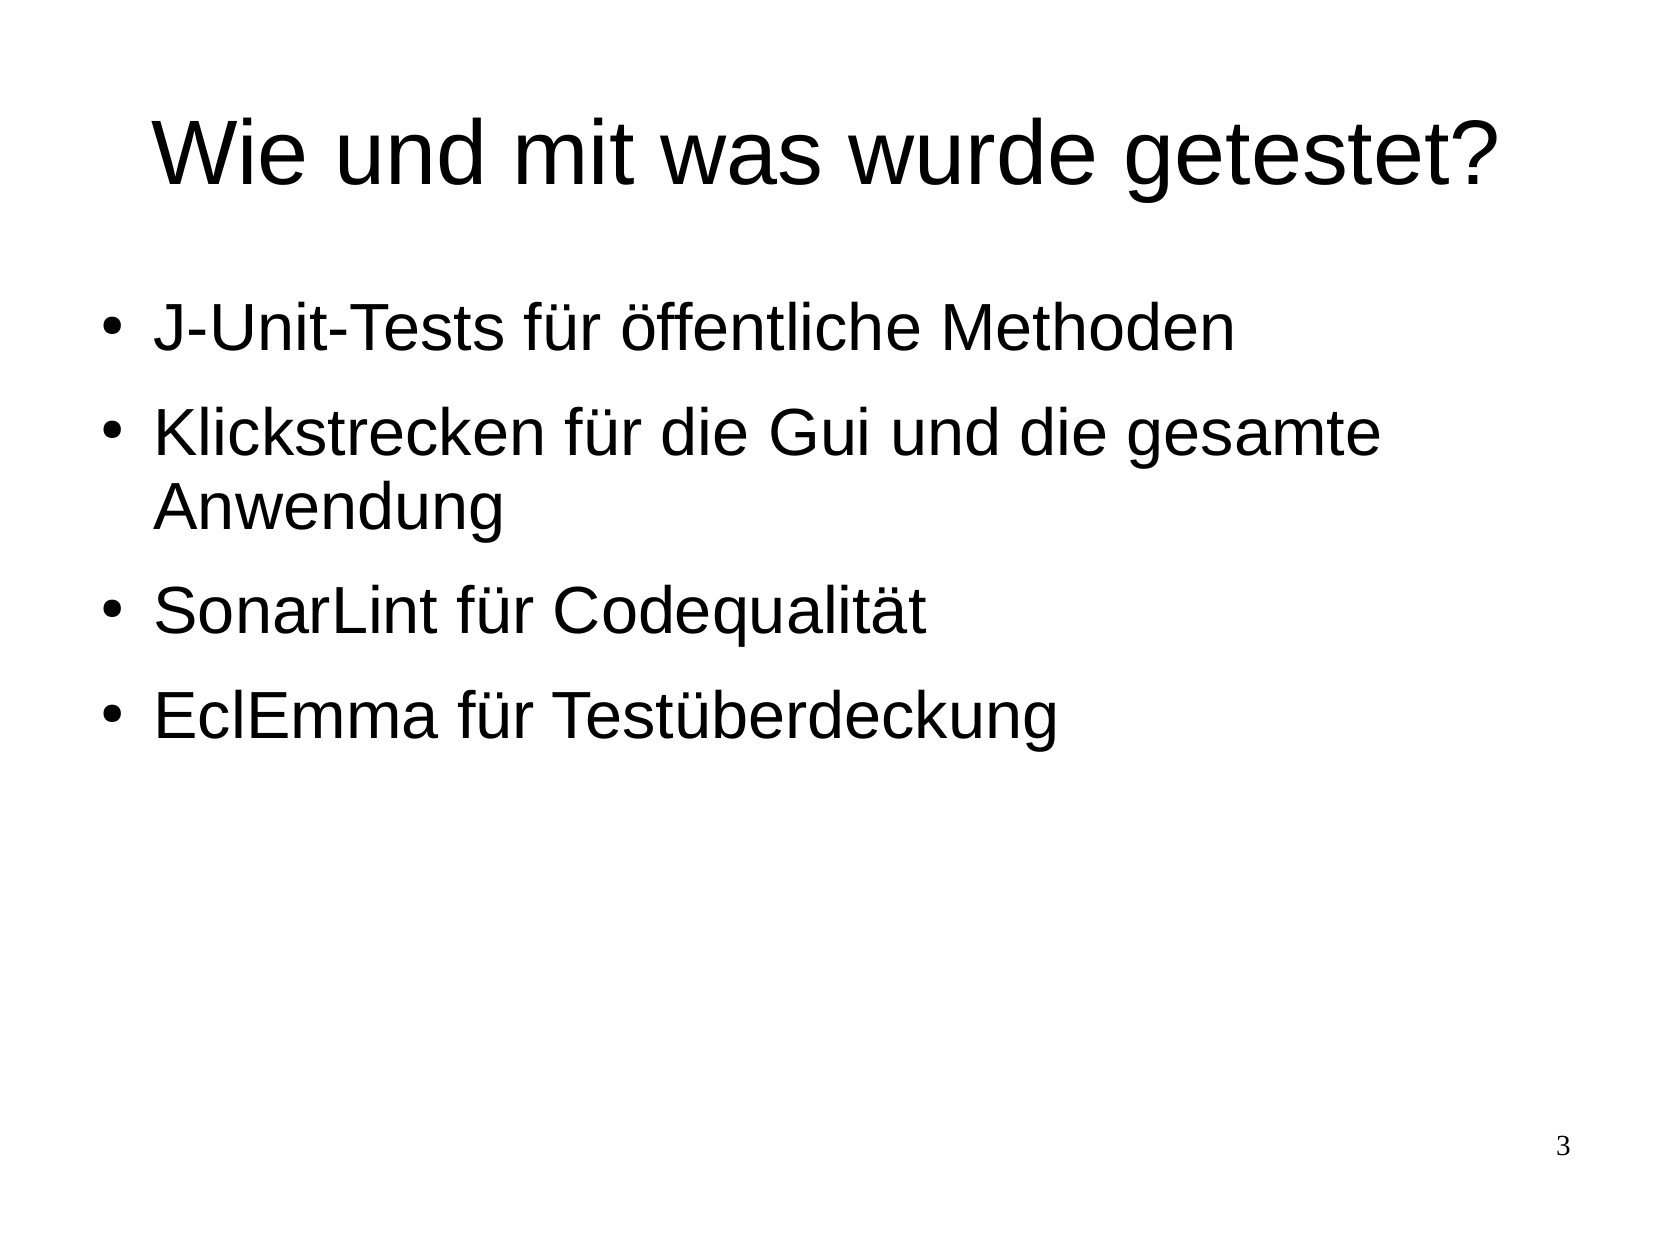

# Wie und mit was wurde getestet?
J-Unit-Tests für öffentliche Methoden
Klickstrecken für die Gui und die gesamte Anwendung
SonarLint für Codequalität
EclEmma für Testüberdeckung
3